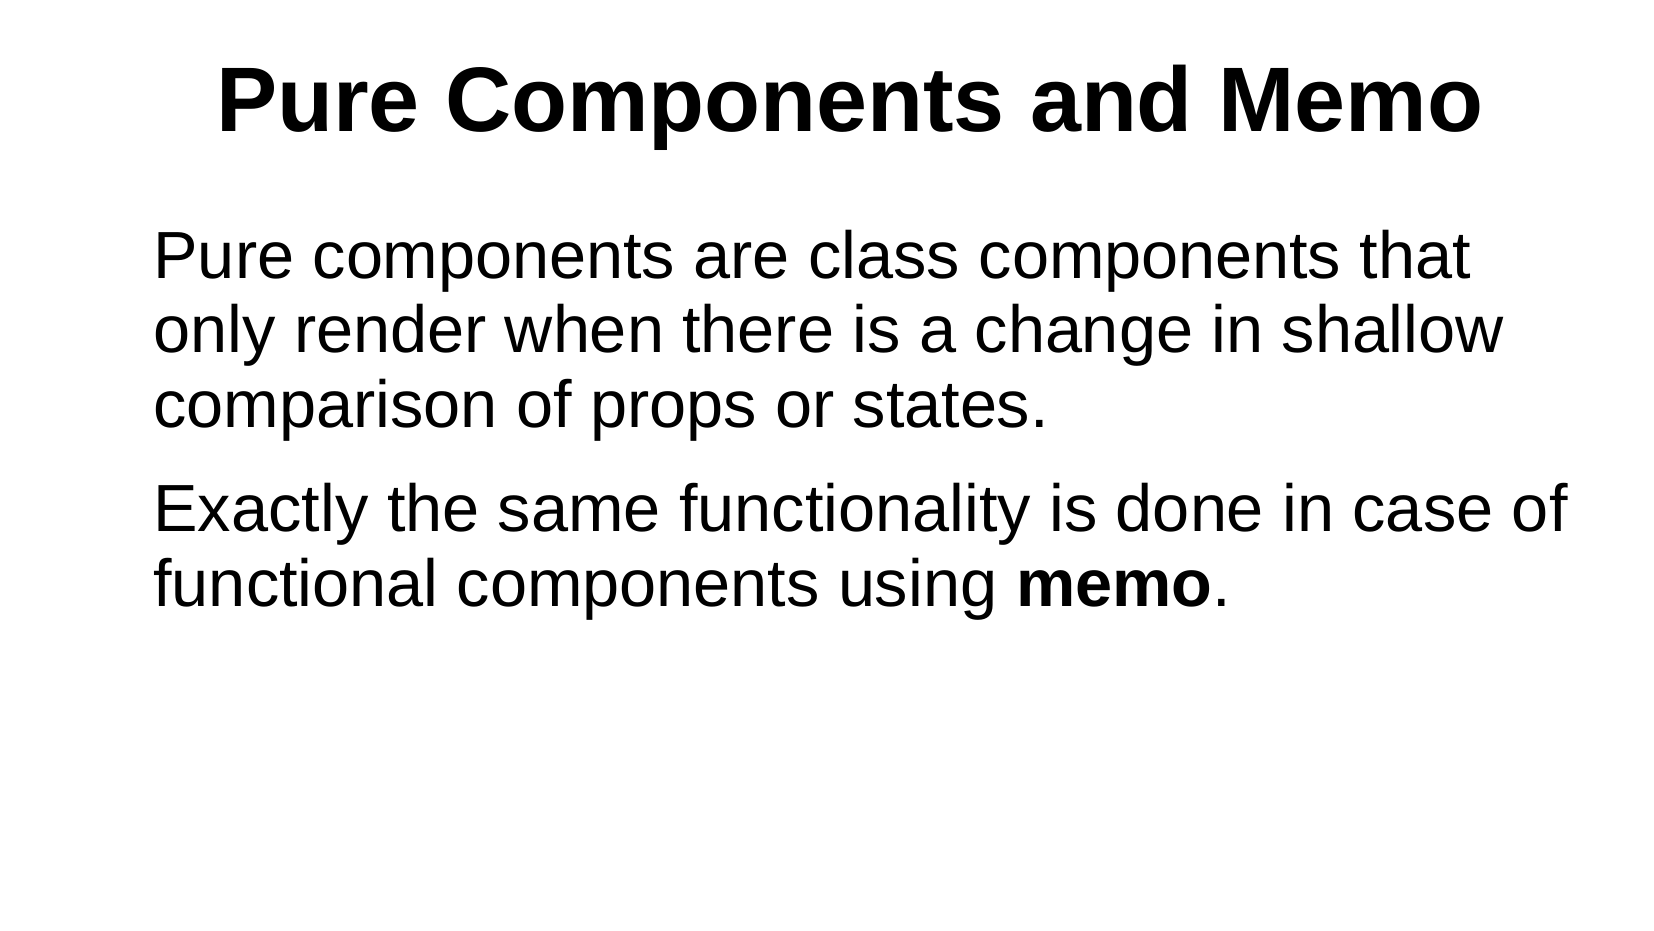

# Pure Components and Memo
Pure components are class components that only render when there is a change in shallow comparison of props or states.
Exactly the same functionality is done in case of functional components using memo.